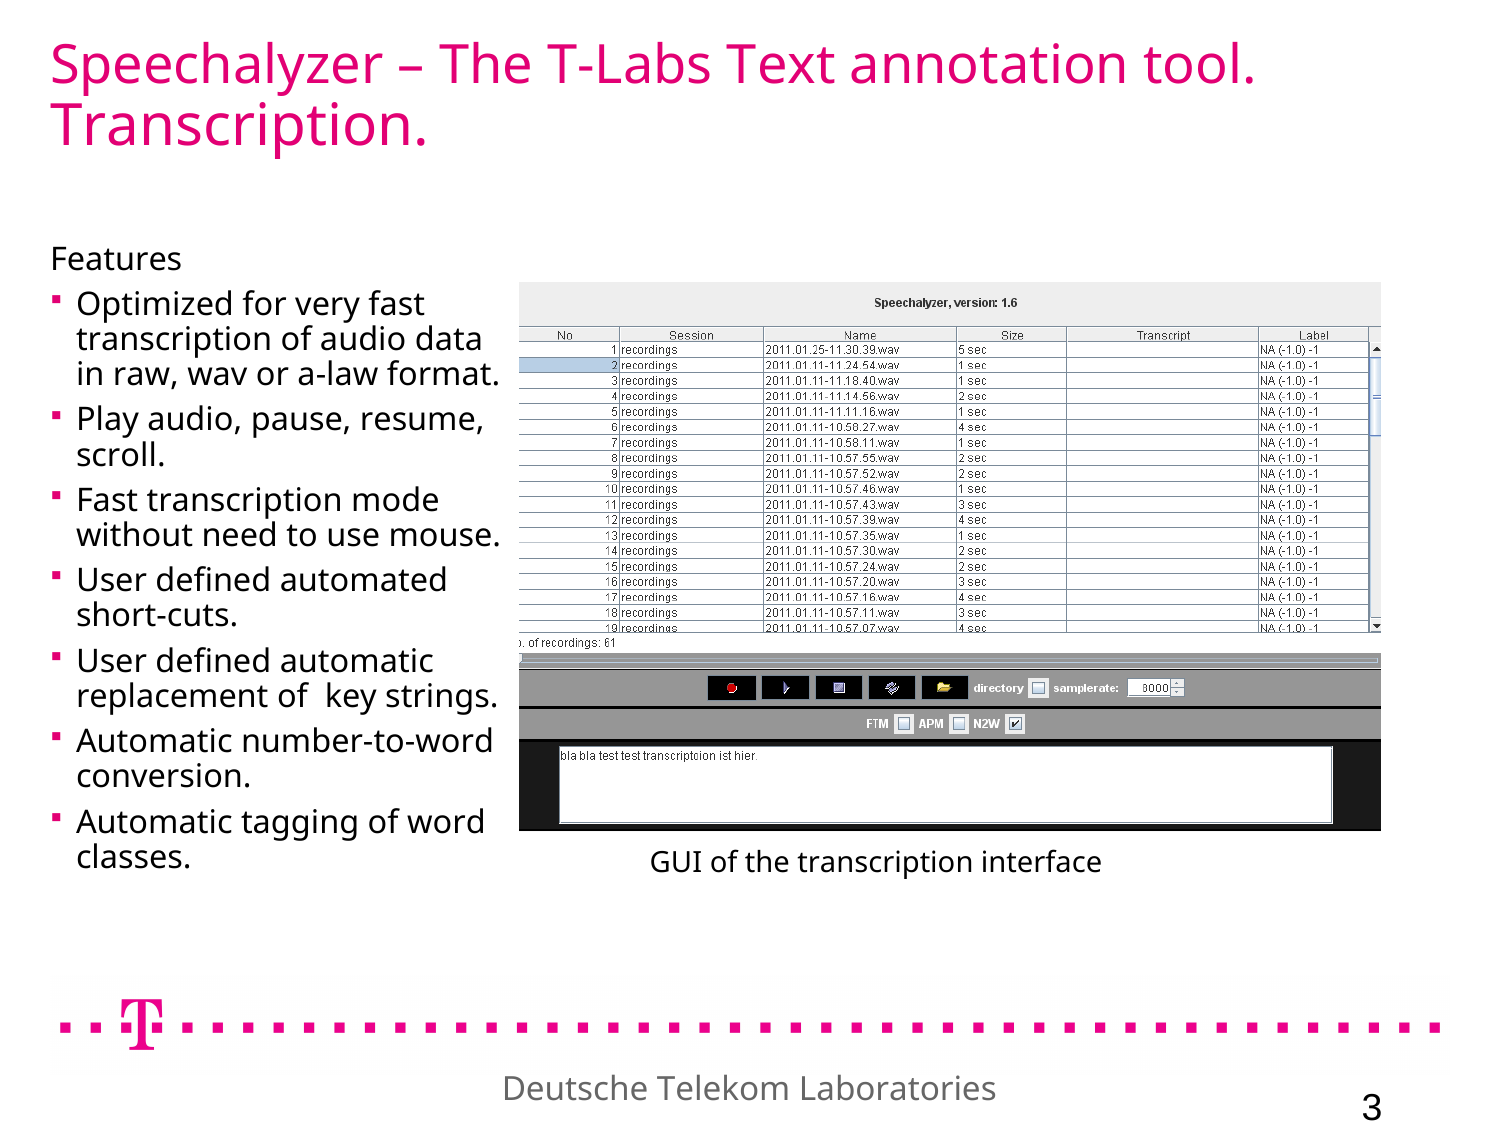

# Speechalyzer – The T-Labs Text annotation tool. Transcription.
Features
Optimized for very fast transcription of audio data in raw, wav or a-law format.
Play audio, pause, resume, scroll.
Fast transcription mode without need to use mouse.
User defined automated short-cuts.
User defined automatic replacement of key strings.
Automatic number-to-word conversion.
Automatic tagging of word classes.
GUI of the transcription interface
3